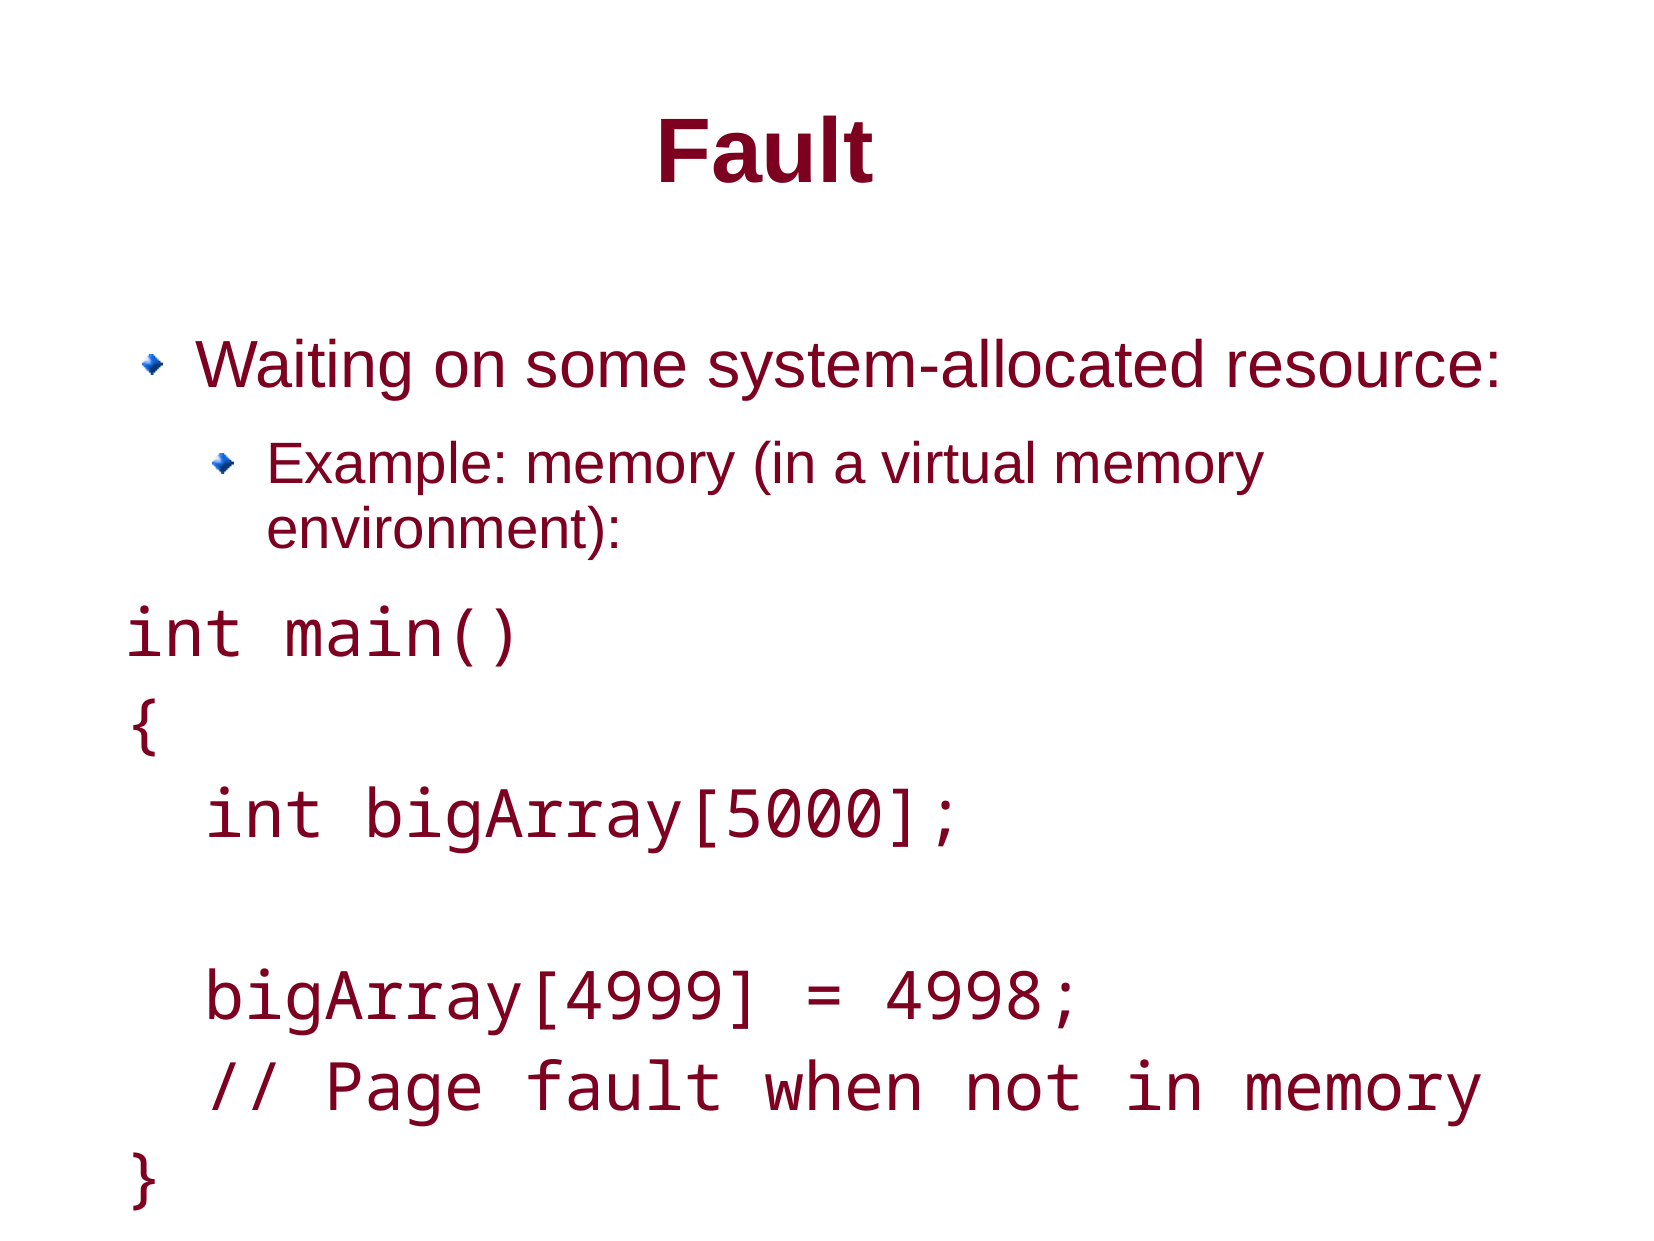

# Fault
Waiting on some system-allocated resource:
Example: memory (in a virtual memory environment):
int main()
{
 int bigArray[5000];
 bigArray[4999] = 4998;
 // Page fault when not in memory
}